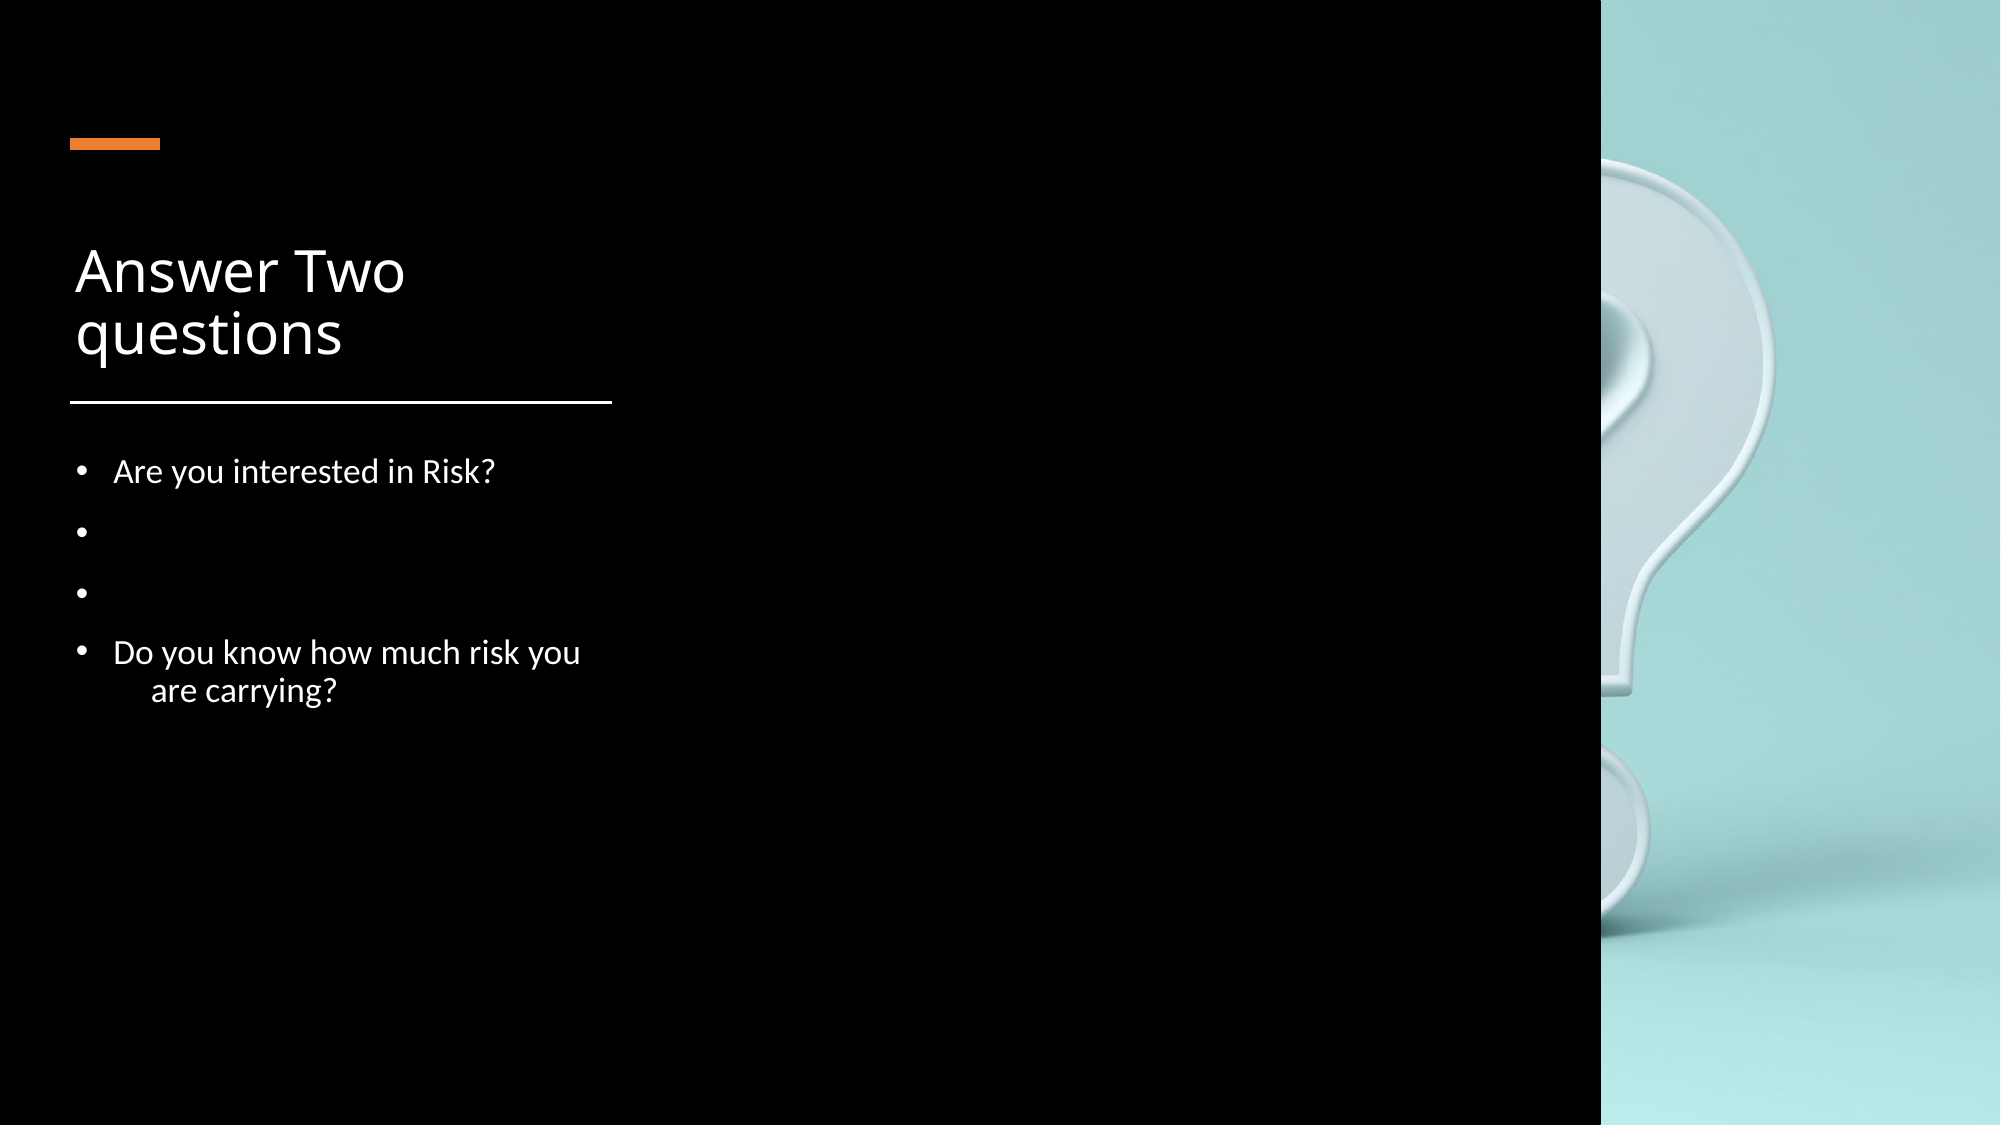

# Answer Two questions
Are you interested in Risk?
Do you know how much risk you are carrying?